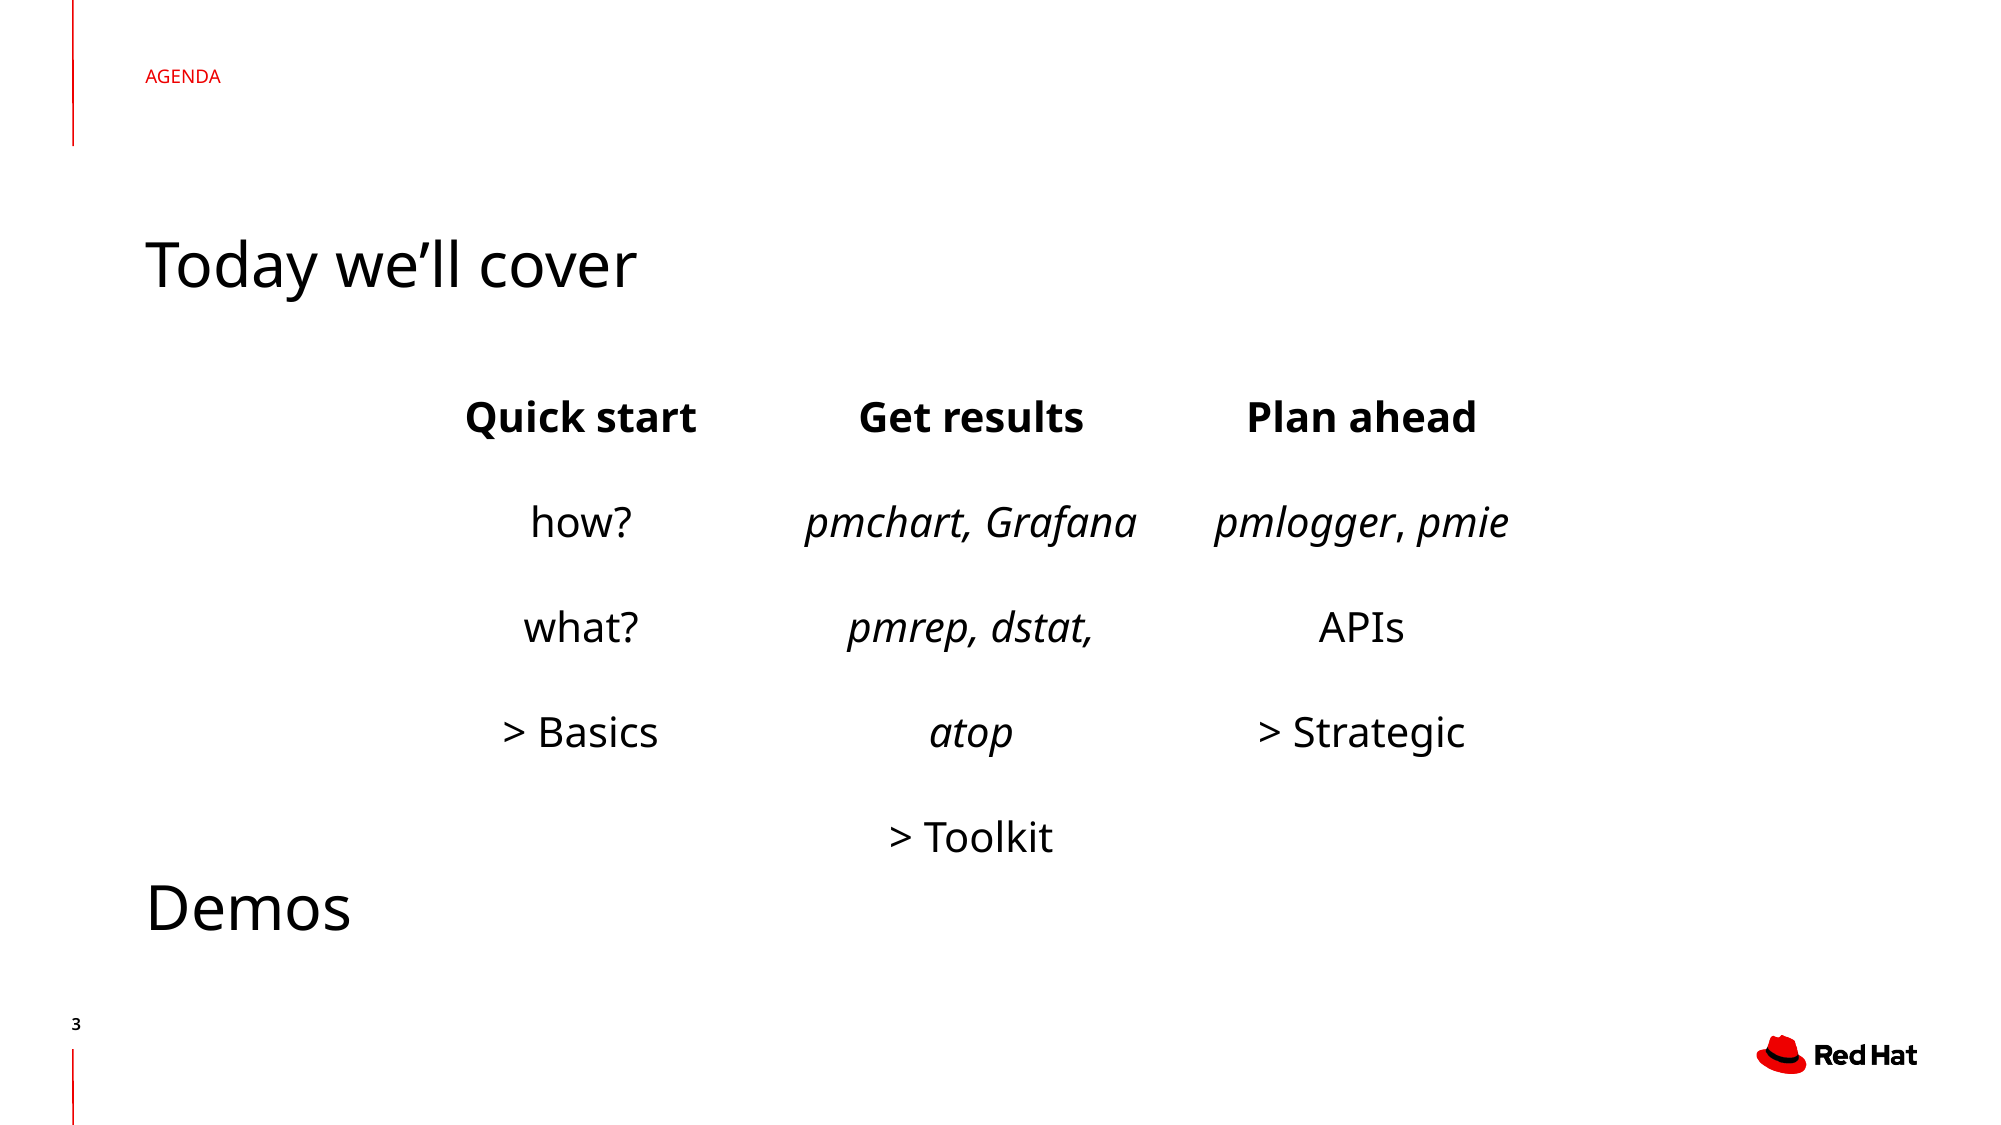

# AGENDA
Today we’ll cover
Quick start
how?
what?
> Basics
Get results
pmchart, Grafana
pmrep, dstat, atop
> Toolkit
Plan ahead
pmlogger, pmie
APIs
> Strategic
Demos
3